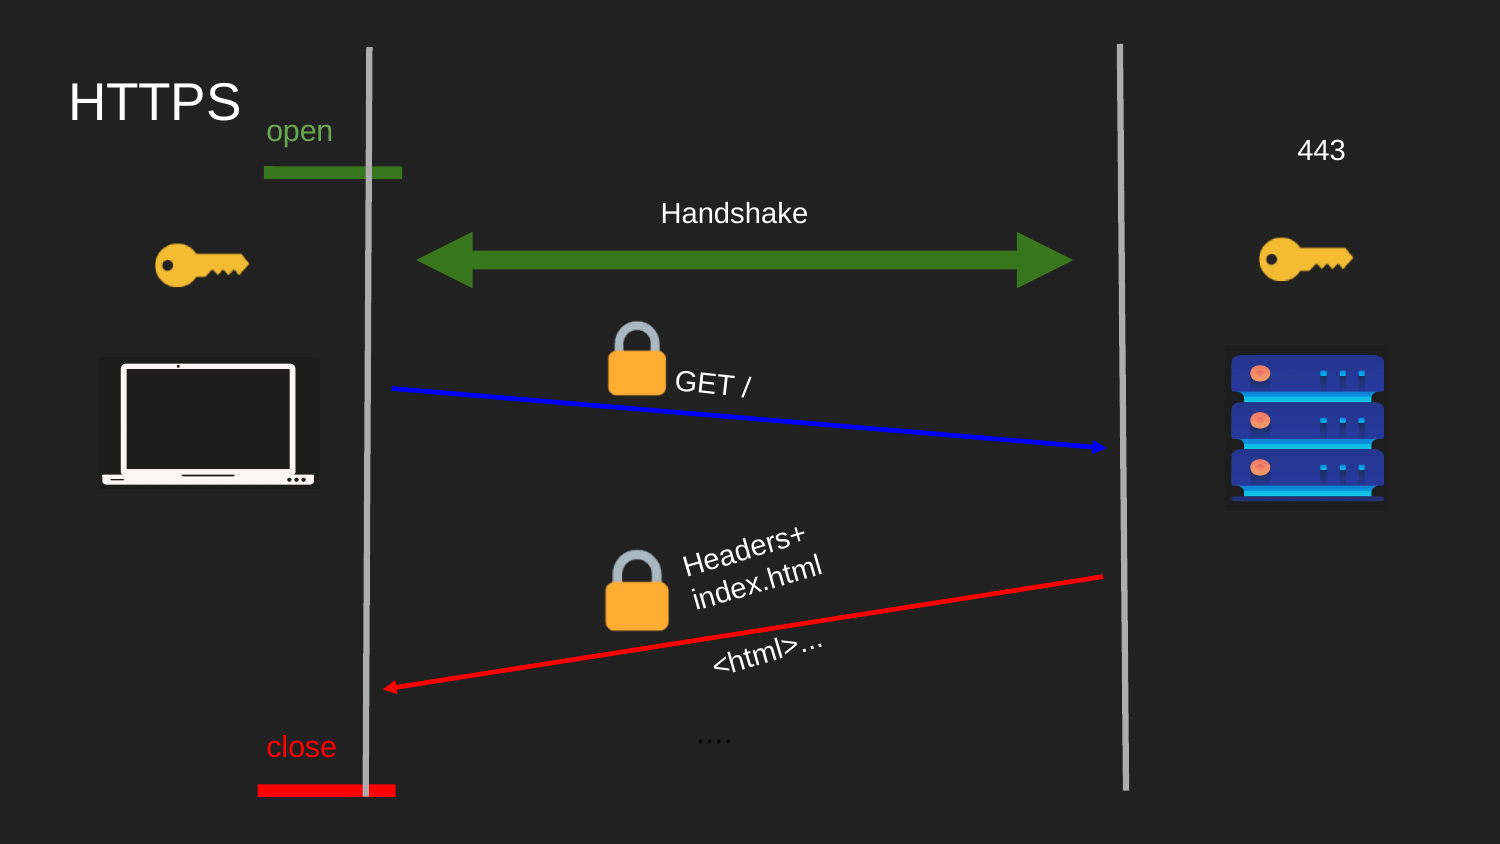

# HTTPS
open
443
Handshake
GET /
Headers+ index.html
<html>...
….
close